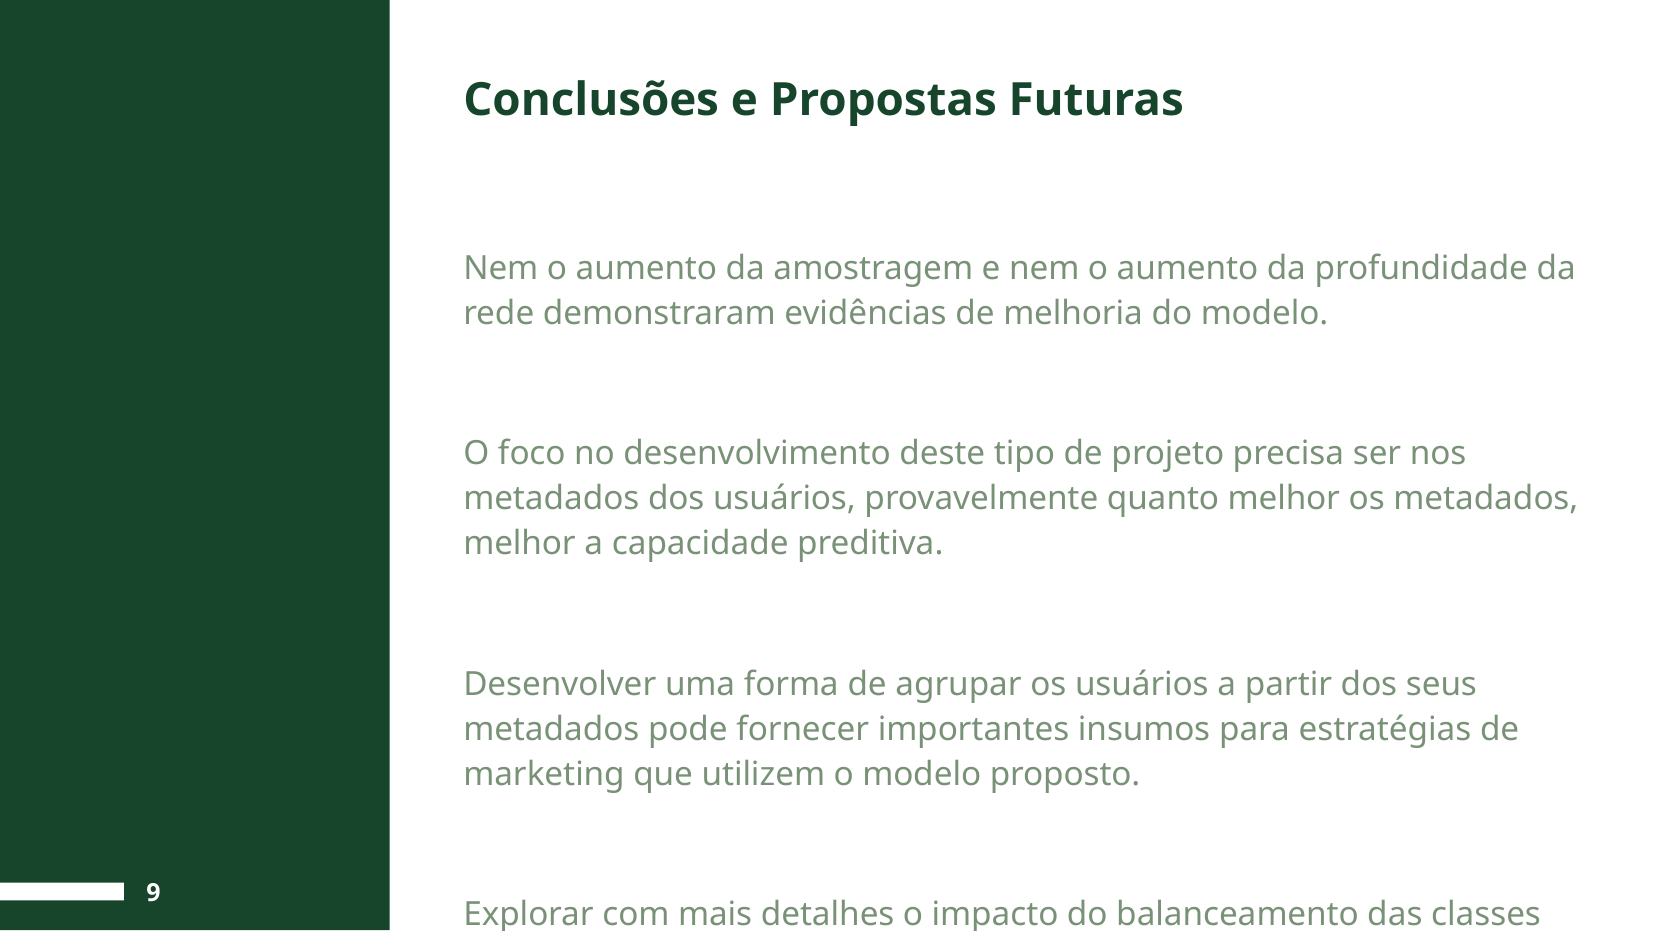

Conclusões e Propostas Futuras
Nem o aumento da amostragem e nem o aumento da profundidade da rede demonstraram evidências de melhoria do modelo.
O foco no desenvolvimento deste tipo de projeto precisa ser nos metadados dos usuários, provavelmente quanto melhor os metadados, melhor a capacidade preditiva.
Desenvolver uma forma de agrupar os usuários a partir dos seus metadados pode fornecer importantes insumos para estratégias de marketing que utilizem o modelo proposto.
Explorar com mais detalhes o impacto do balanceamento das classes alvo ao se aplicar as regras de negócio para conversão da pontuação.